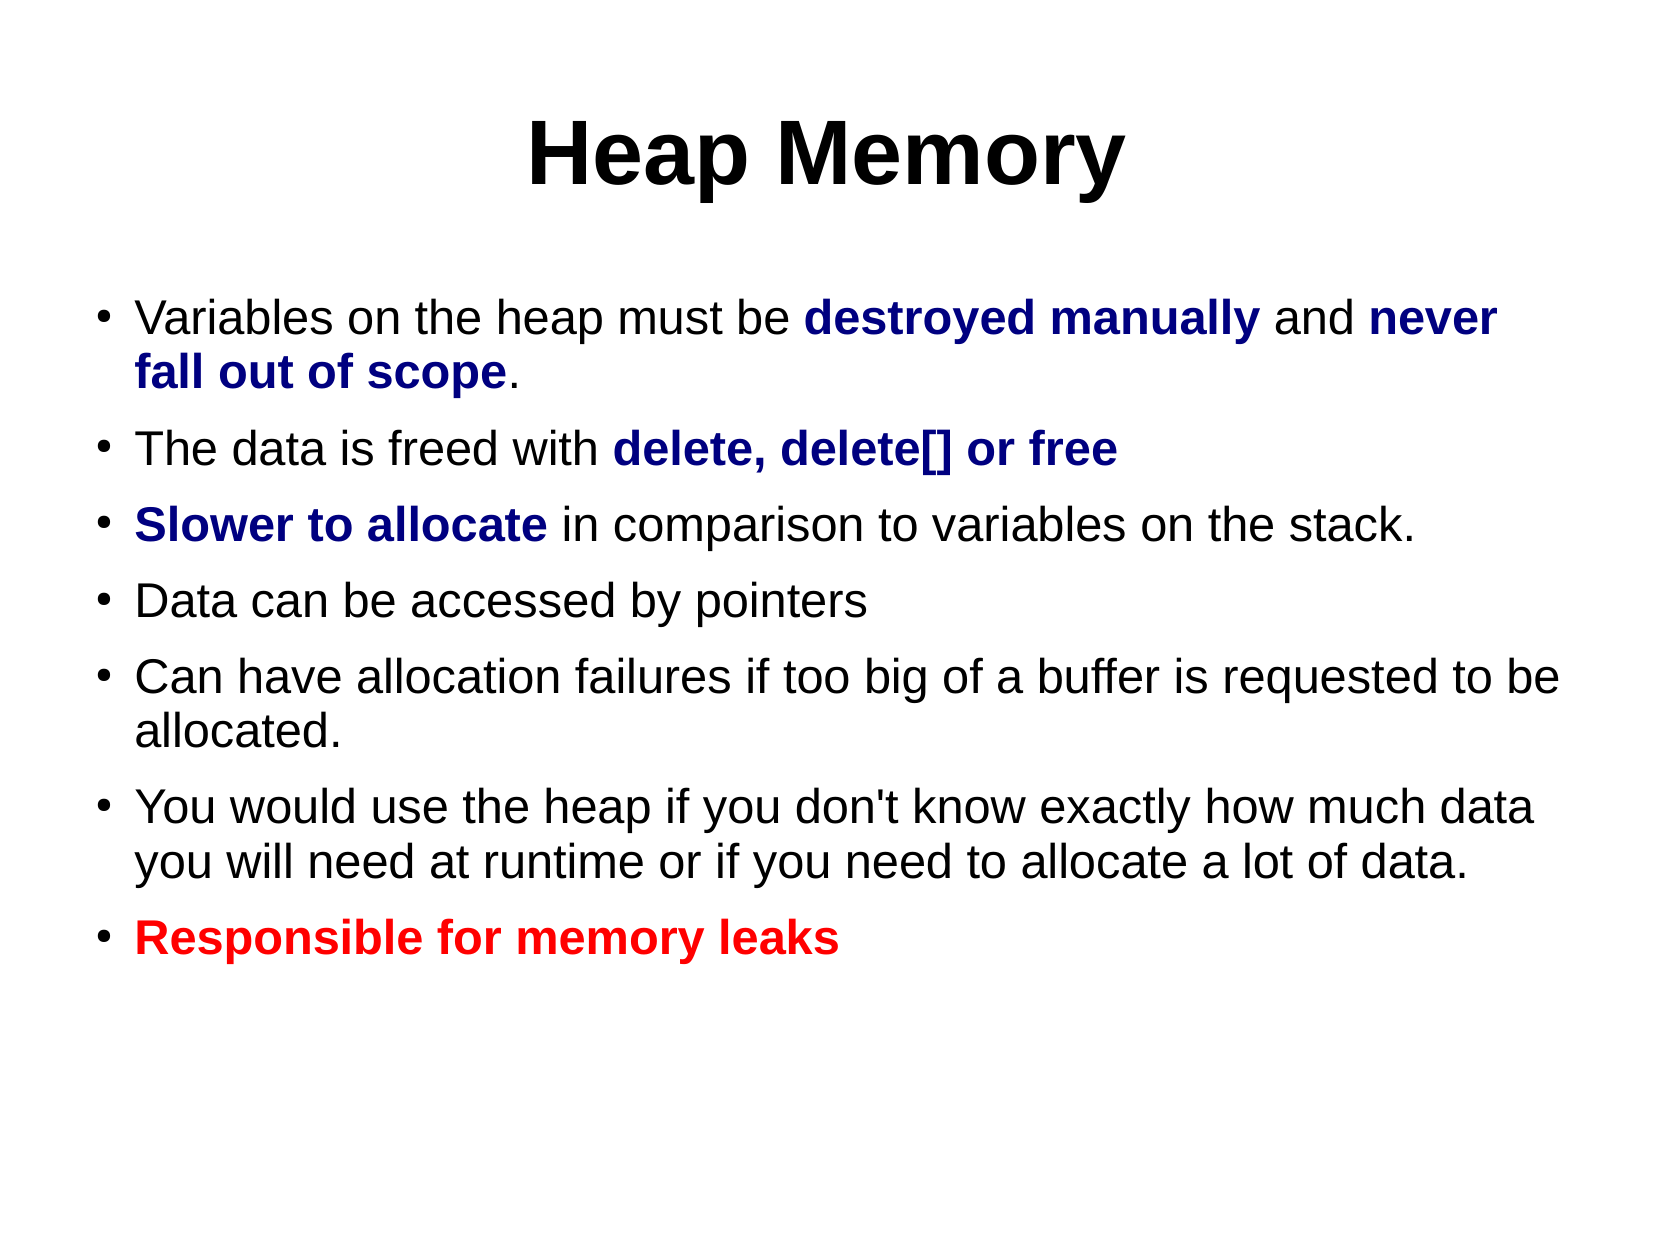

# Heap Memory
Variables on the heap must be destroyed manually and never fall out of scope.
The data is freed with delete, delete[] or free
Slower to allocate in comparison to variables on the stack.
Data can be accessed by pointers
Can have allocation failures if too big of a buffer is requested to be allocated.
You would use the heap if you don't know exactly how much data you will need at runtime or if you need to allocate a lot of data.
Responsible for memory leaks